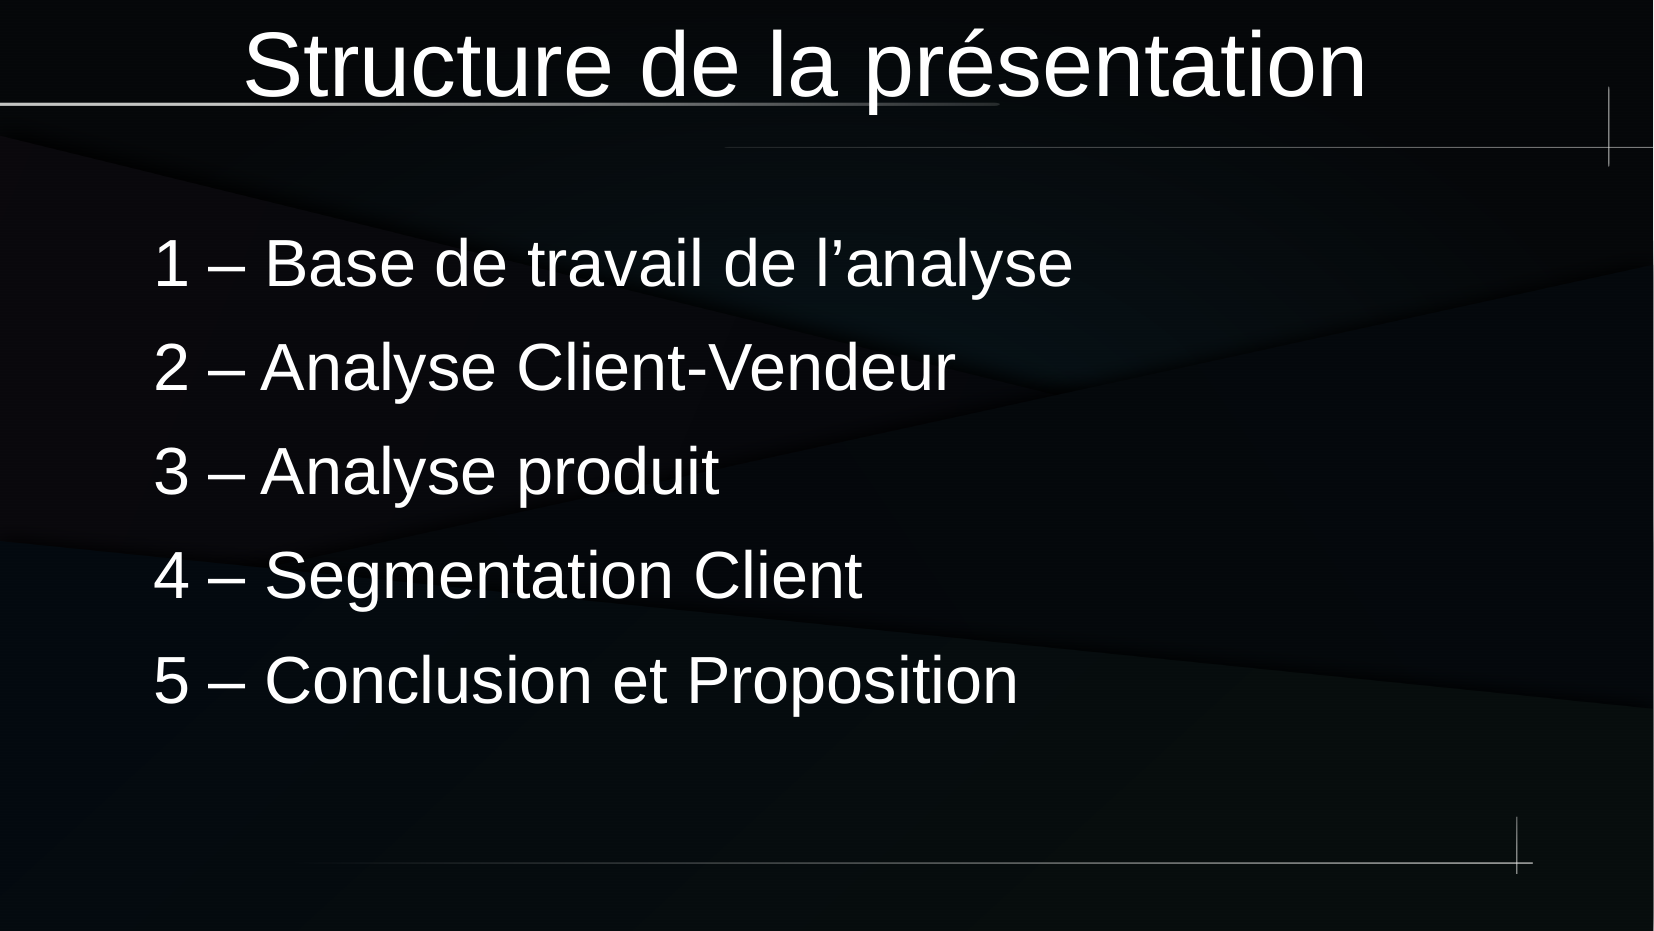

# Structure de la présentation
1 – Base de travail de l’analyse
2 – Analyse Client-Vendeur
3 – Analyse produit
4 – Segmentation Client
5 – Conclusion et Proposition